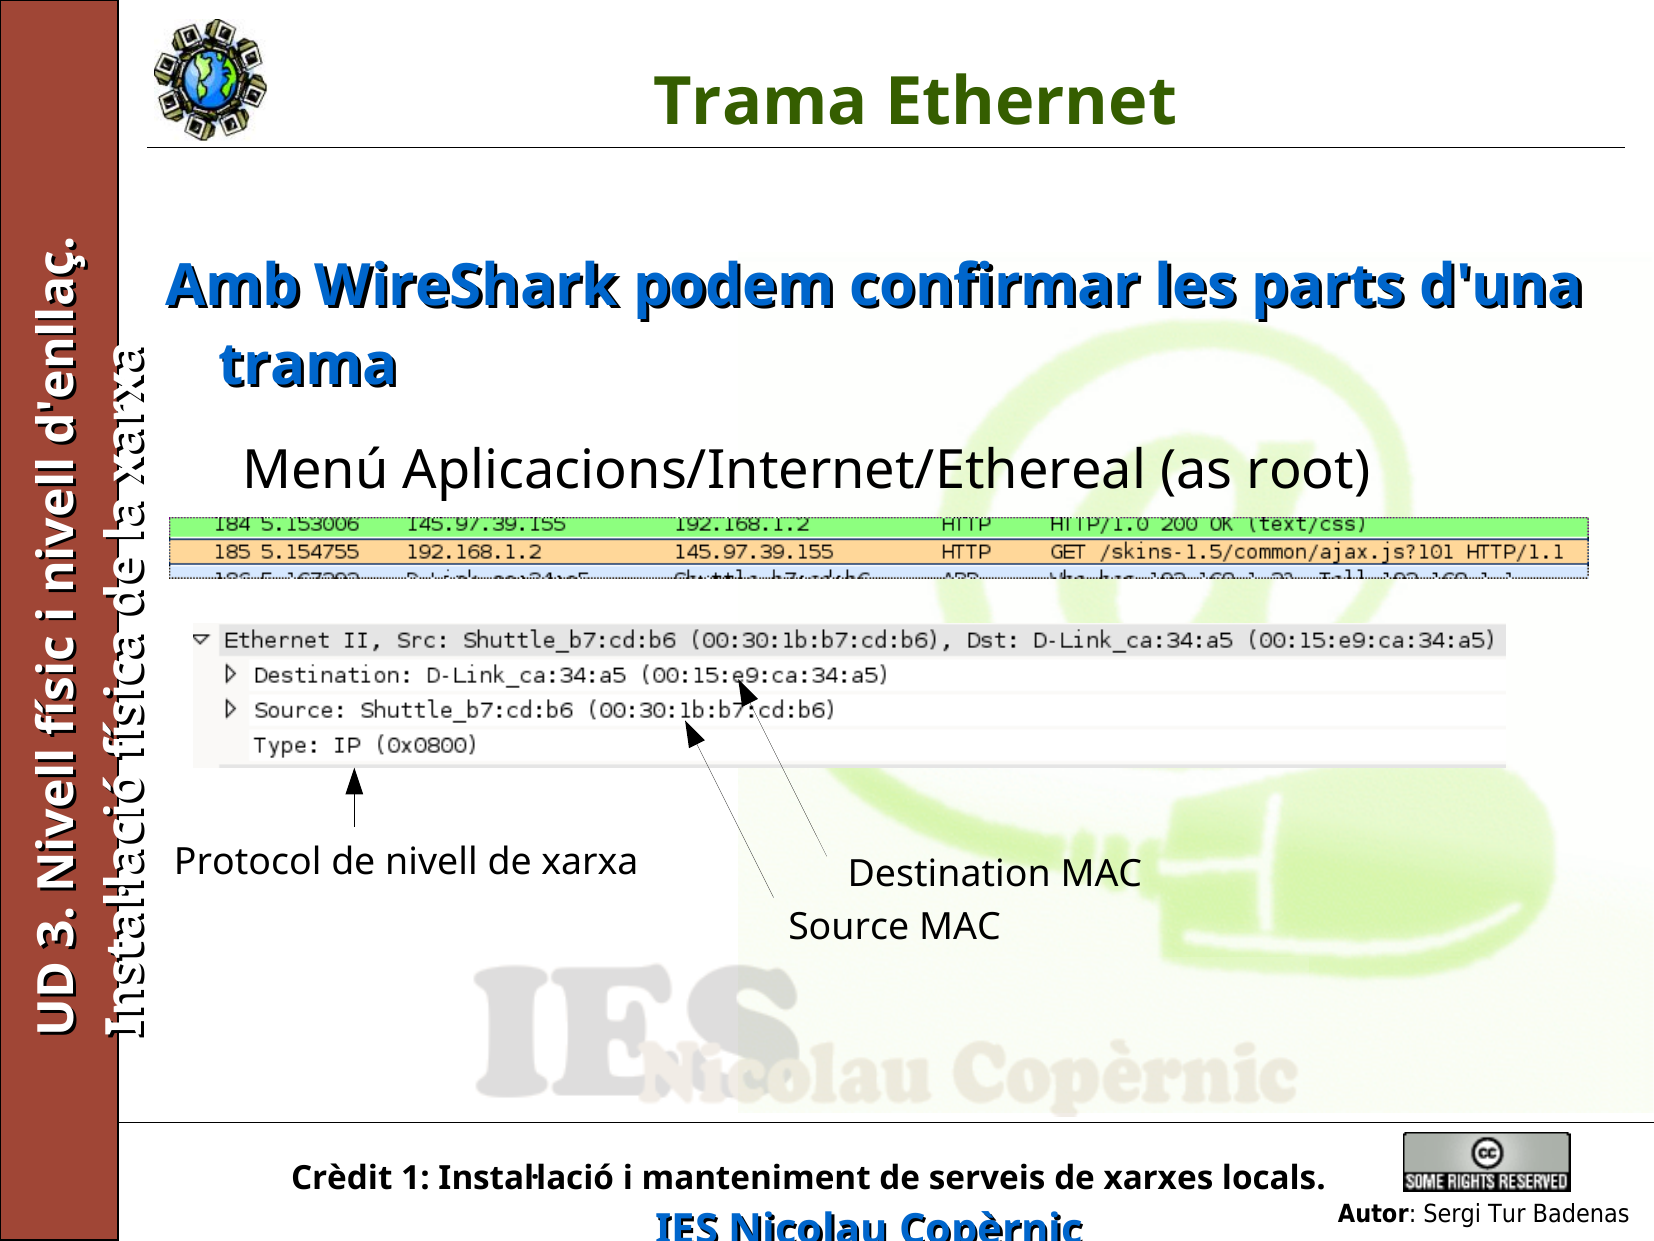

# Trama Ethernet
Amb WireShark podem confirmar les parts d'una trama
Menú Aplicacions/Internet/Ethereal (as root)
Protocol de nivell de xarxa
Destination MAC
Source MAC